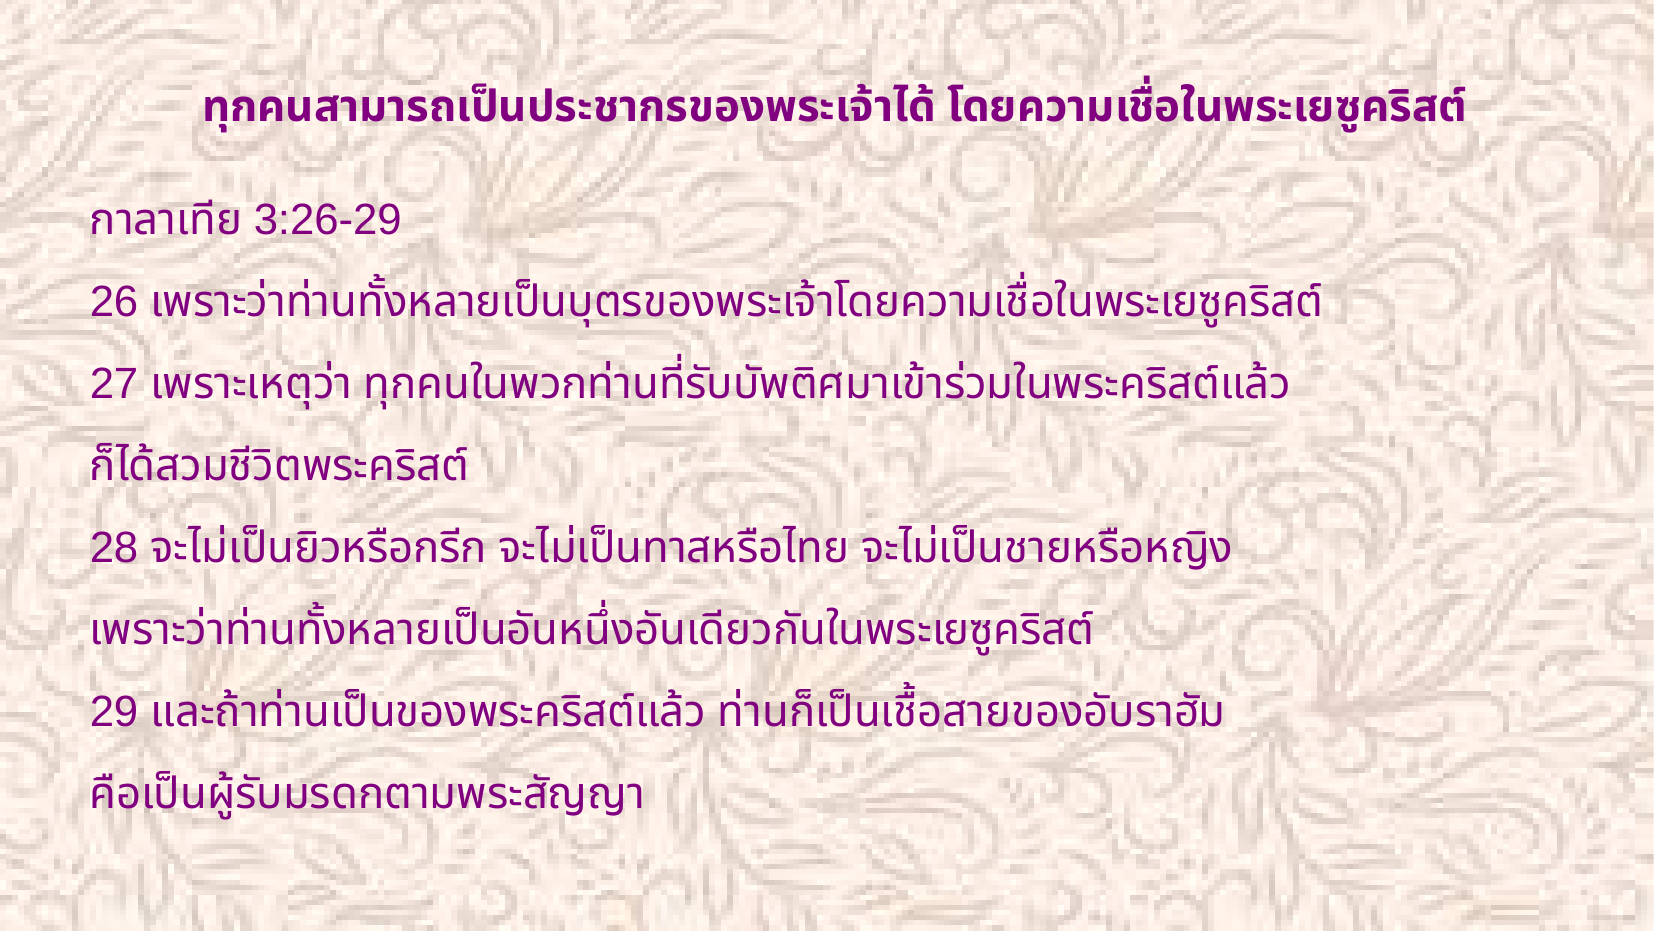

ทุกคนสามารถเป็นประชากรของพระเจ้าได้ โดยความเชื่อในพระเยซูคริสต์
กาลาเทีย 3:26-29
26 เพราะว่าท่านทั้งหลายเป็นบุตรของพระเจ้าโดยความเชื่อในพระเยซูคริสต์
27 เพราะเหตุว่า ทุกคนในพวกท่านที่รับบัพติศมาเข้าร่วมในพระคริสต์แล้ว
ก็ได้สวมชีวิตพระคริสต์
28 จะไม่เป็นยิวหรือกรีก จะไม่เป็นทาสหรือไทย จะไม่เป็นชายหรือหญิง
เพราะว่าท่านทั้งหลายเป็นอันหนึ่งอันเดียวกันในพระเยซูคริสต์
29 และถ้าท่านเป็นของพระคริสต์แล้ว ท่านก็เป็นเชื้อสายของอับราฮัม
คือเป็นผู้รับมรดกตามพระสัญญา